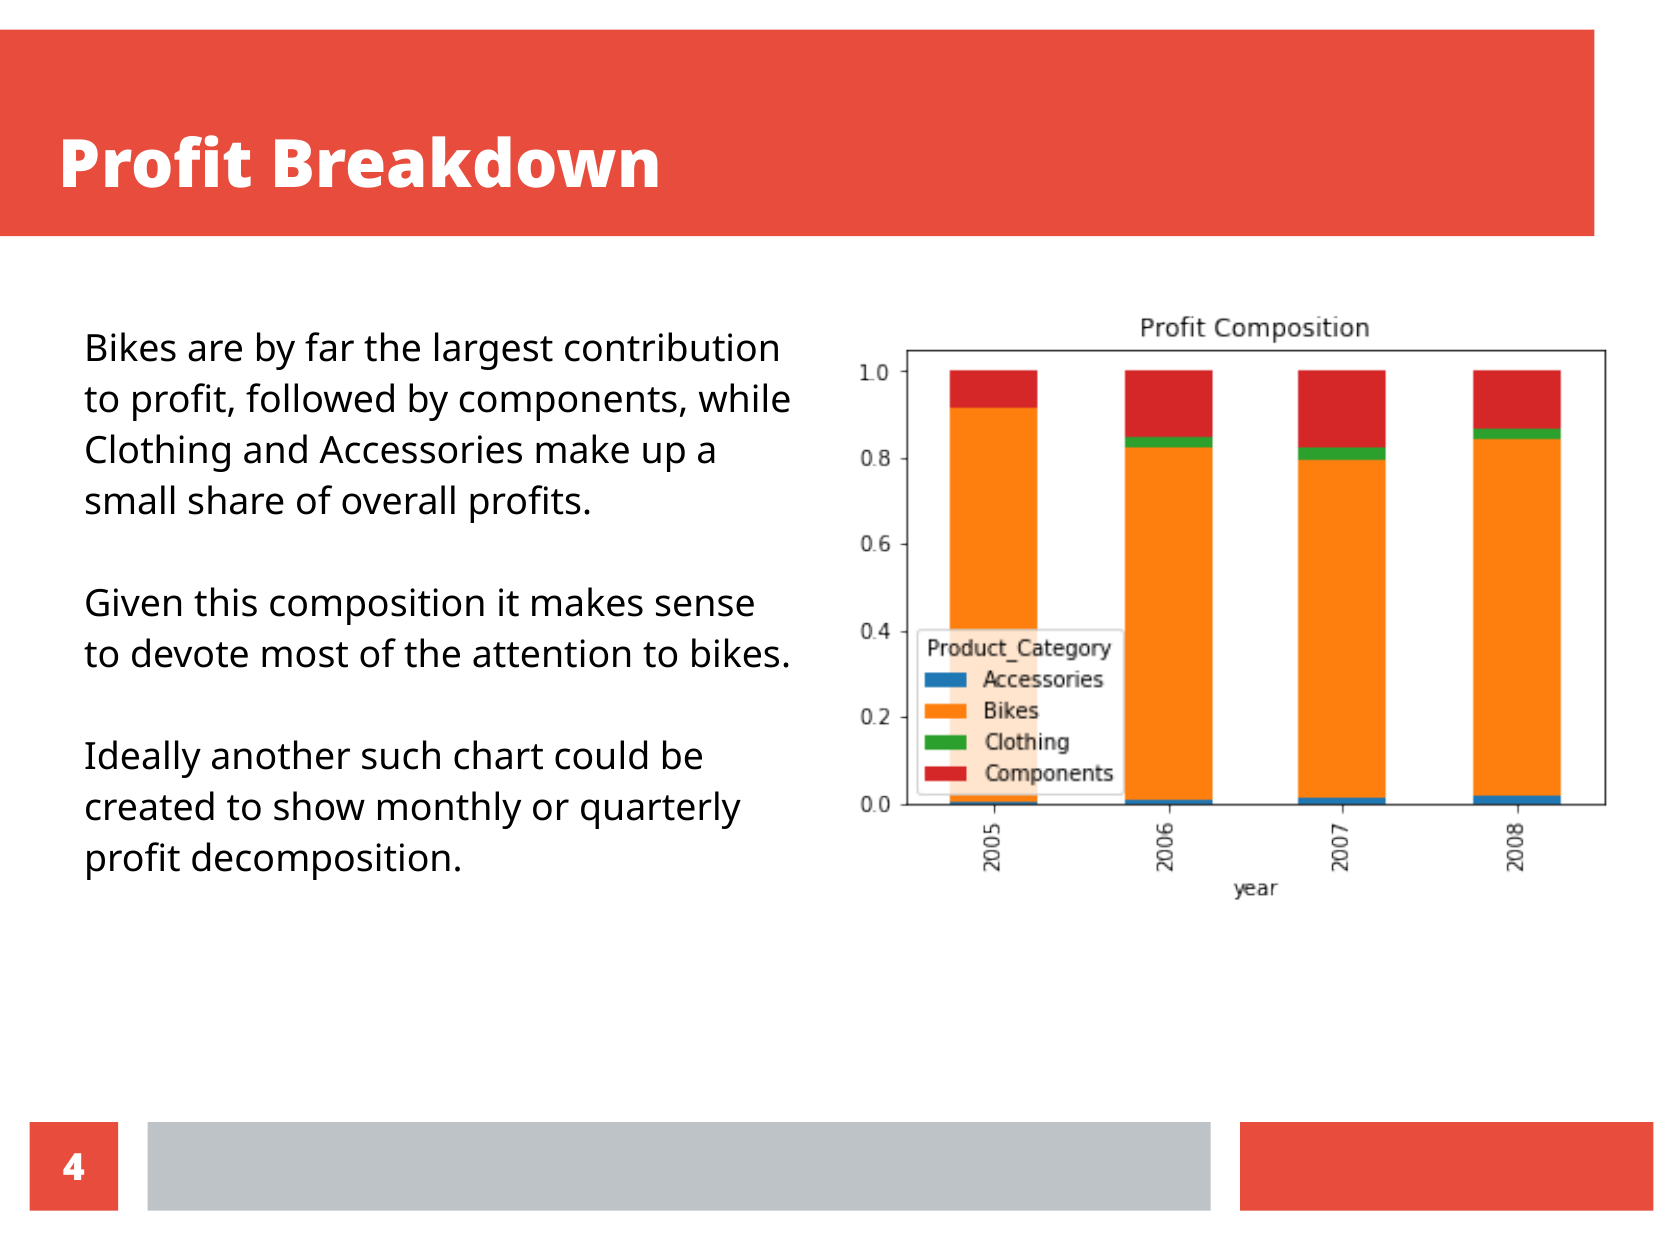

# Profit Breakdown
Bikes are by far the largest contribution to profit, followed by components, while Clothing and Accessories make up a small share of overall profits.
Given this composition it makes sense to devote most of the attention to bikes.
Ideally another such chart could be created to show monthly or quarterly profit decomposition.
4